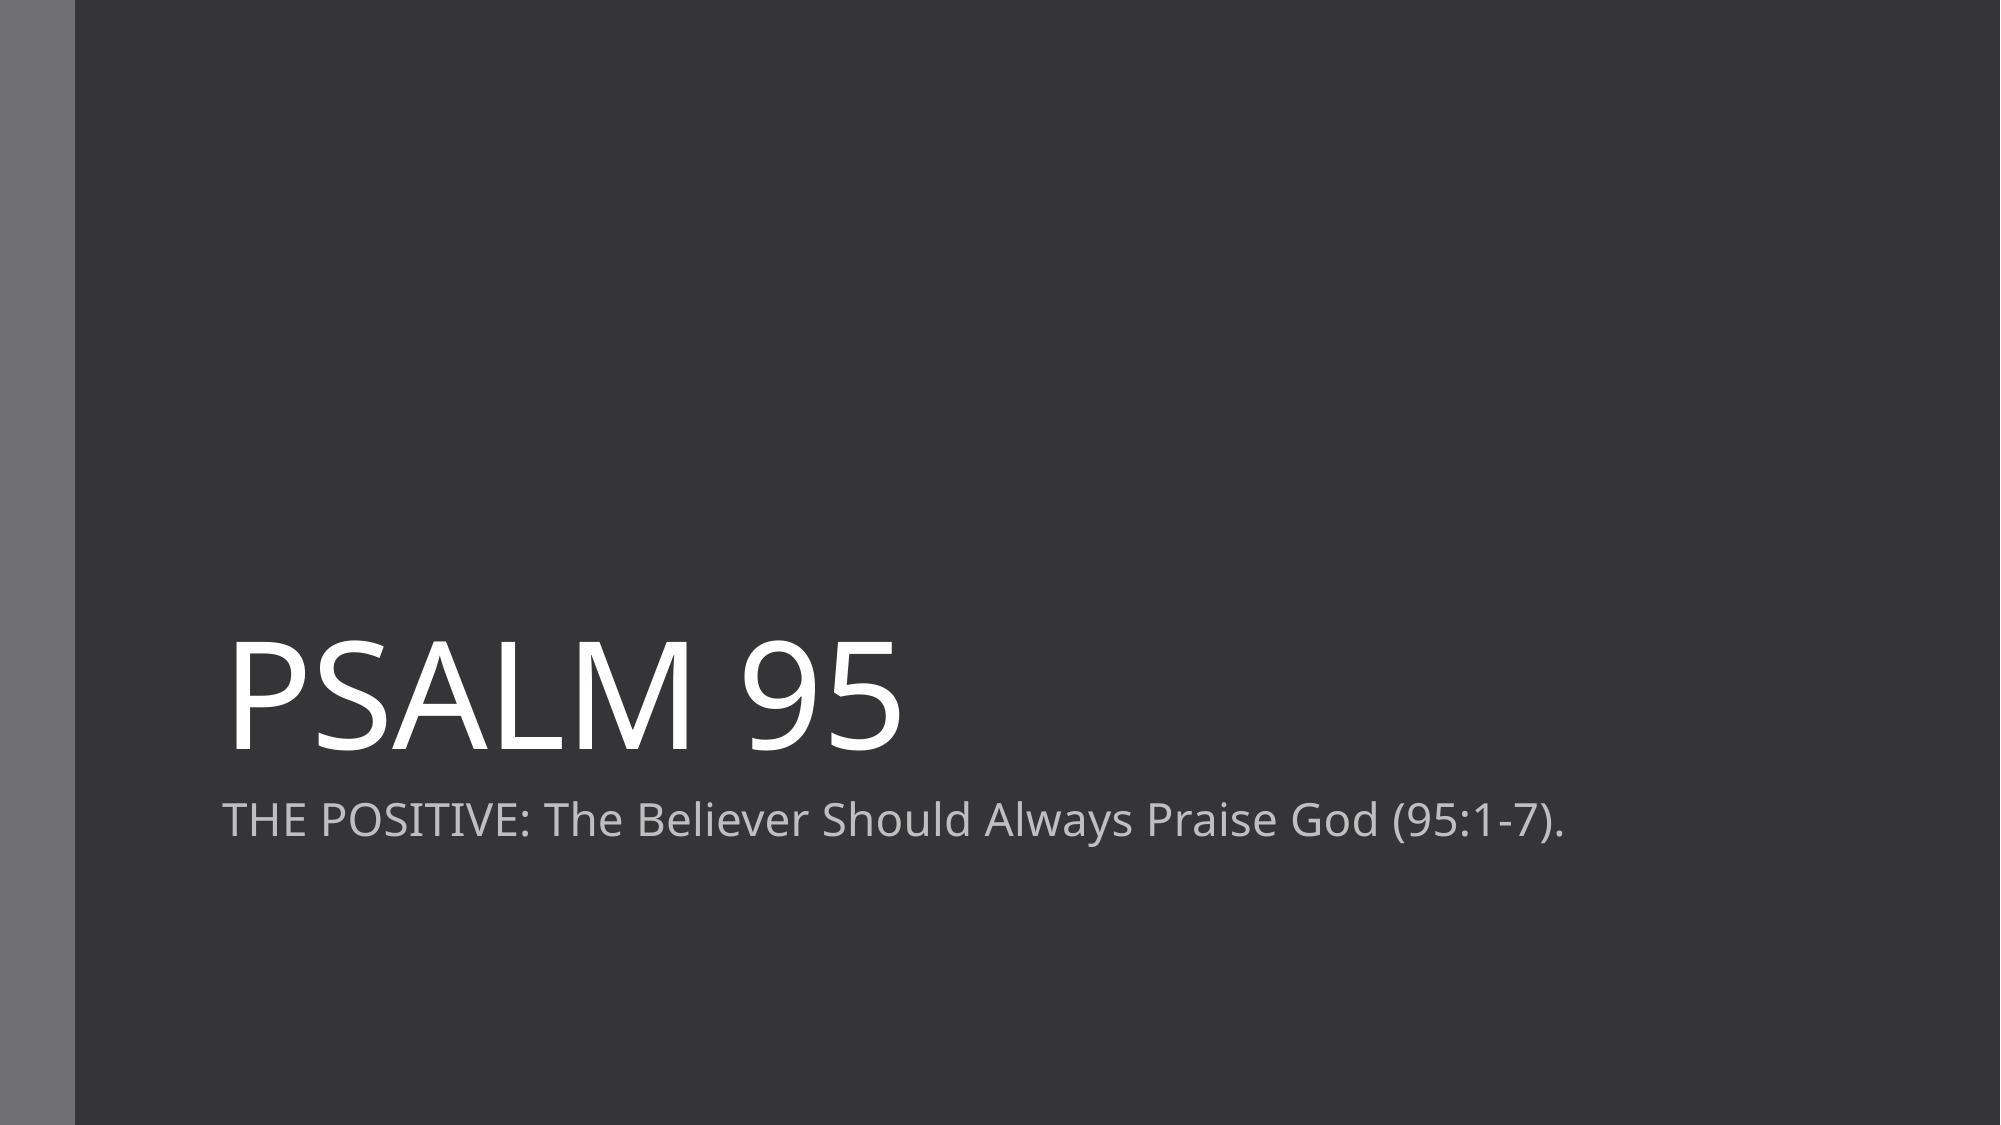

# PSALM 95
THE POSITIVE: The Believer Should Always Praise God (95:1-7).